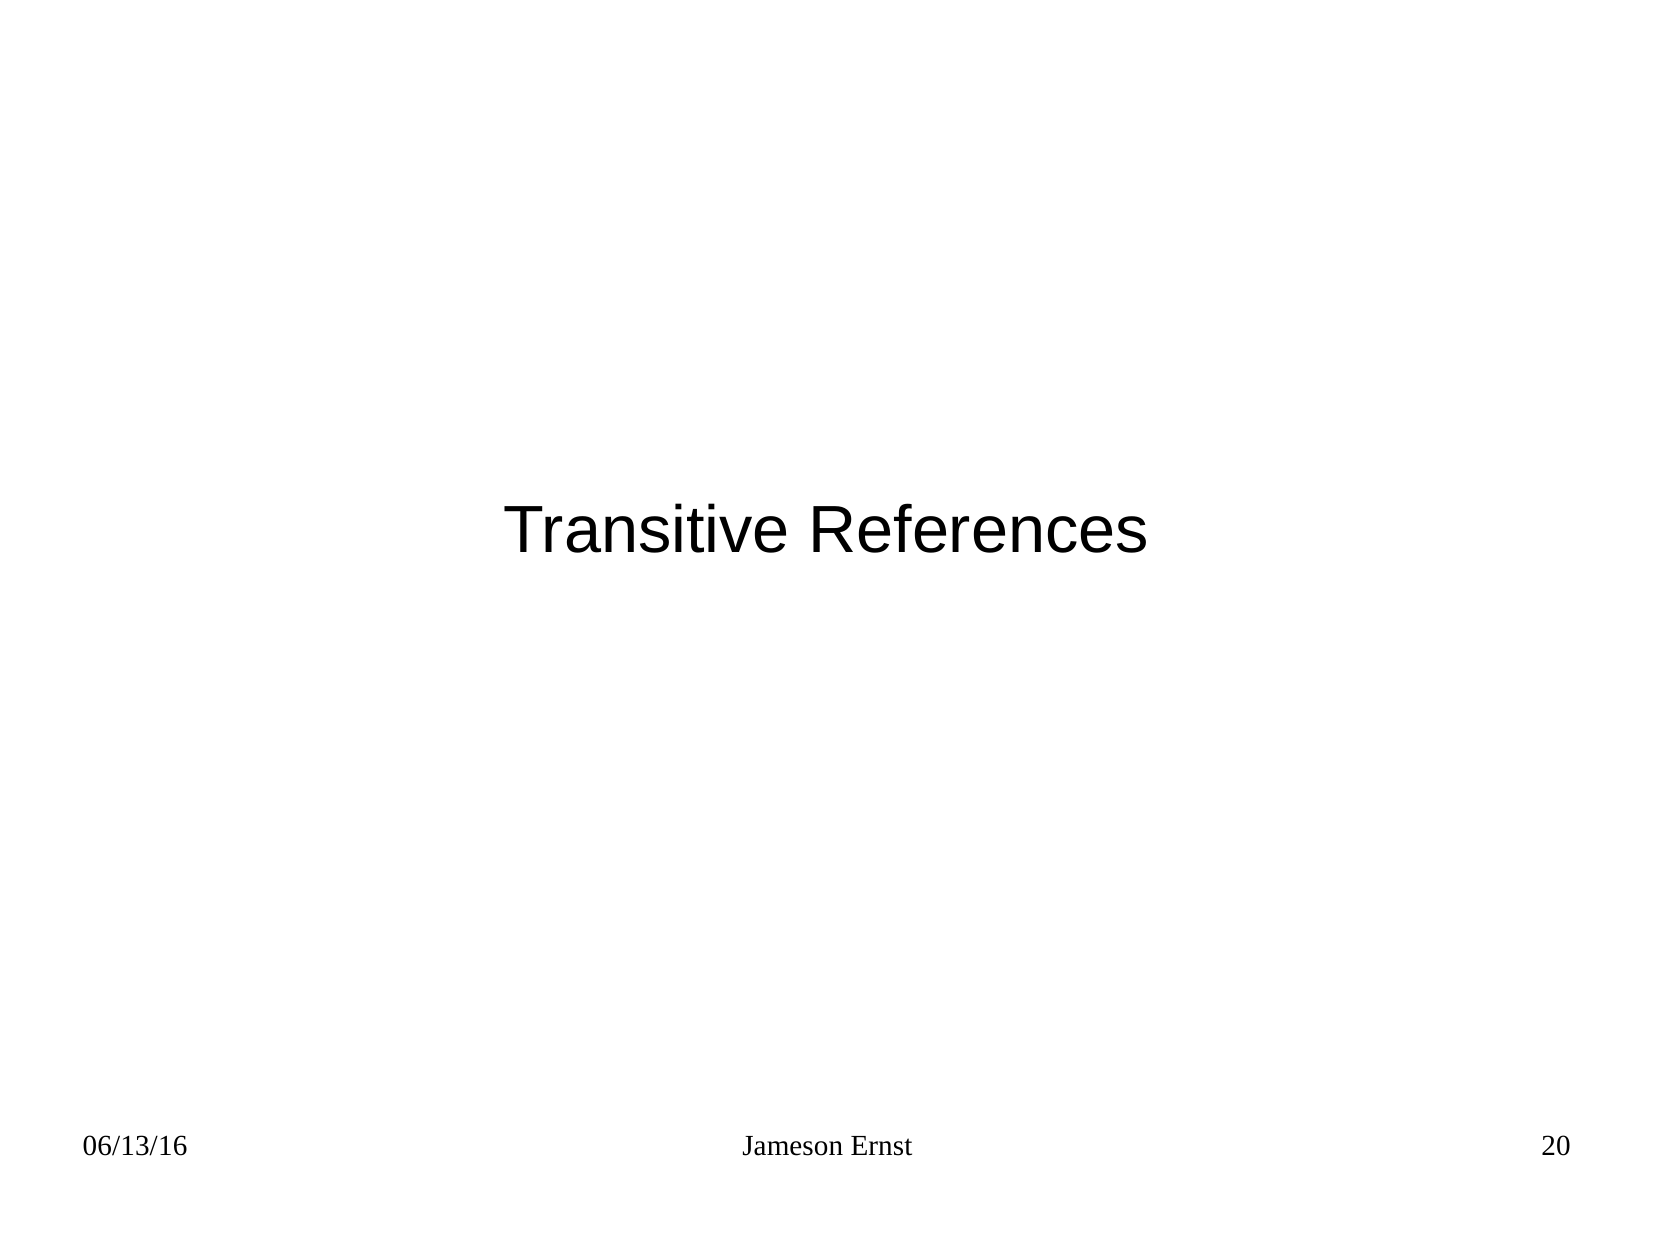

# Transitive References
06/13/16
Jameson Ernst
20